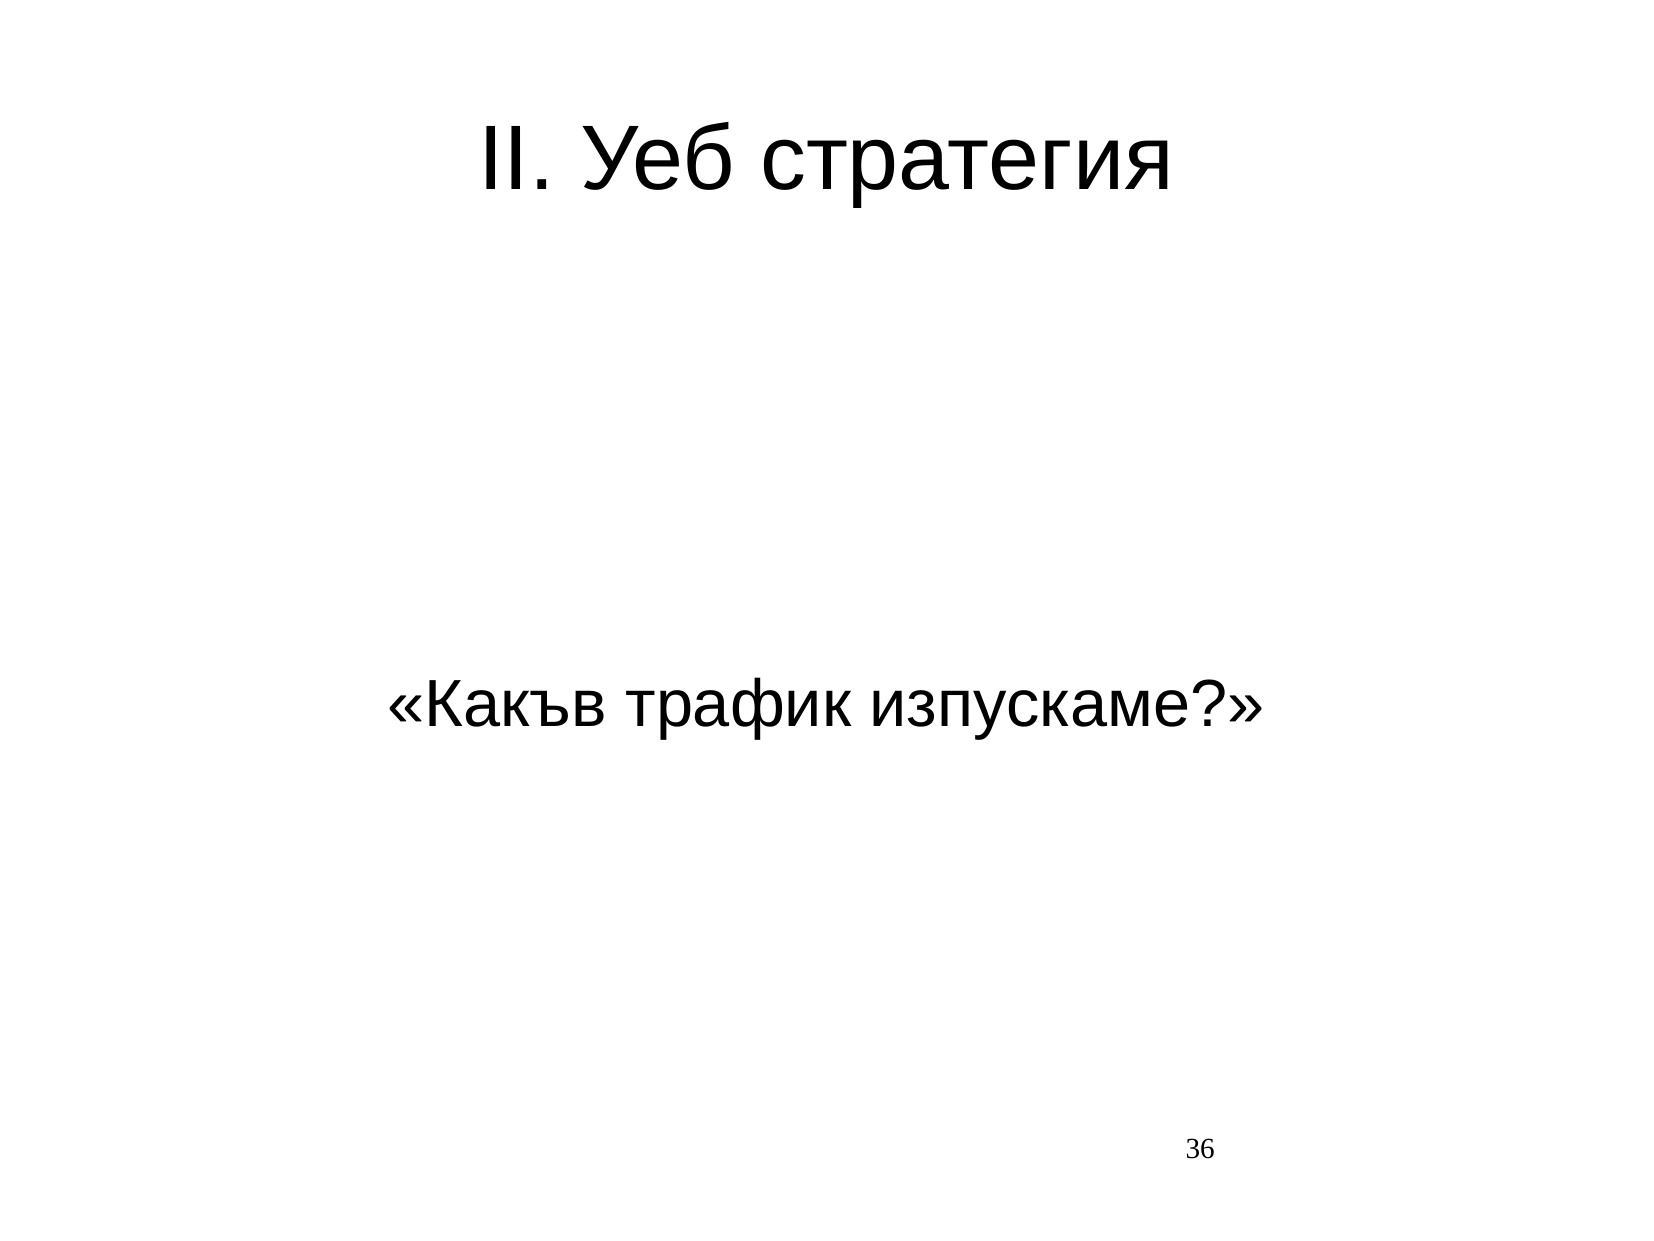

# II. Уеб стратегия
«Какъв трафик изпускаме?»